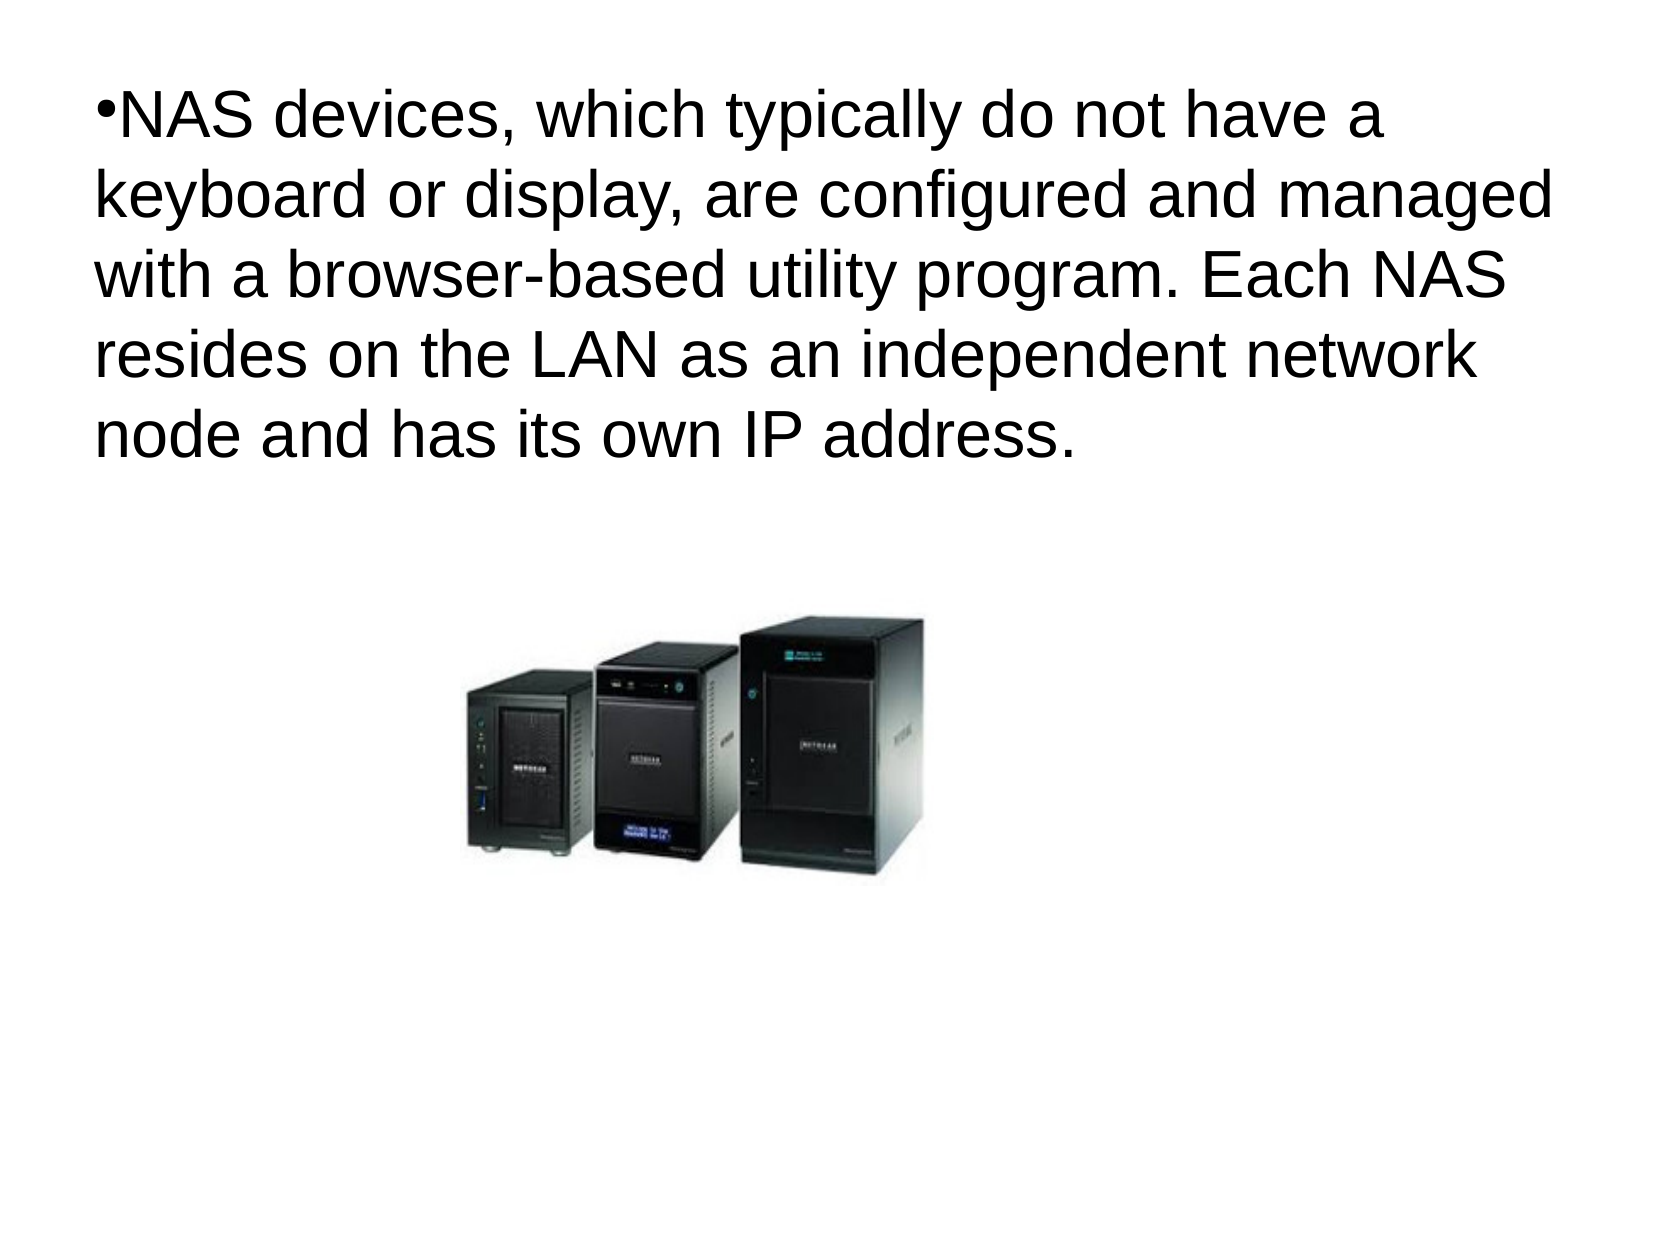

# NAS devices, which typically do not have a keyboard or display, are configured and managed with a browser-based utility program. Each NAS resides on the LAN as an independent network node and has its own IP address.